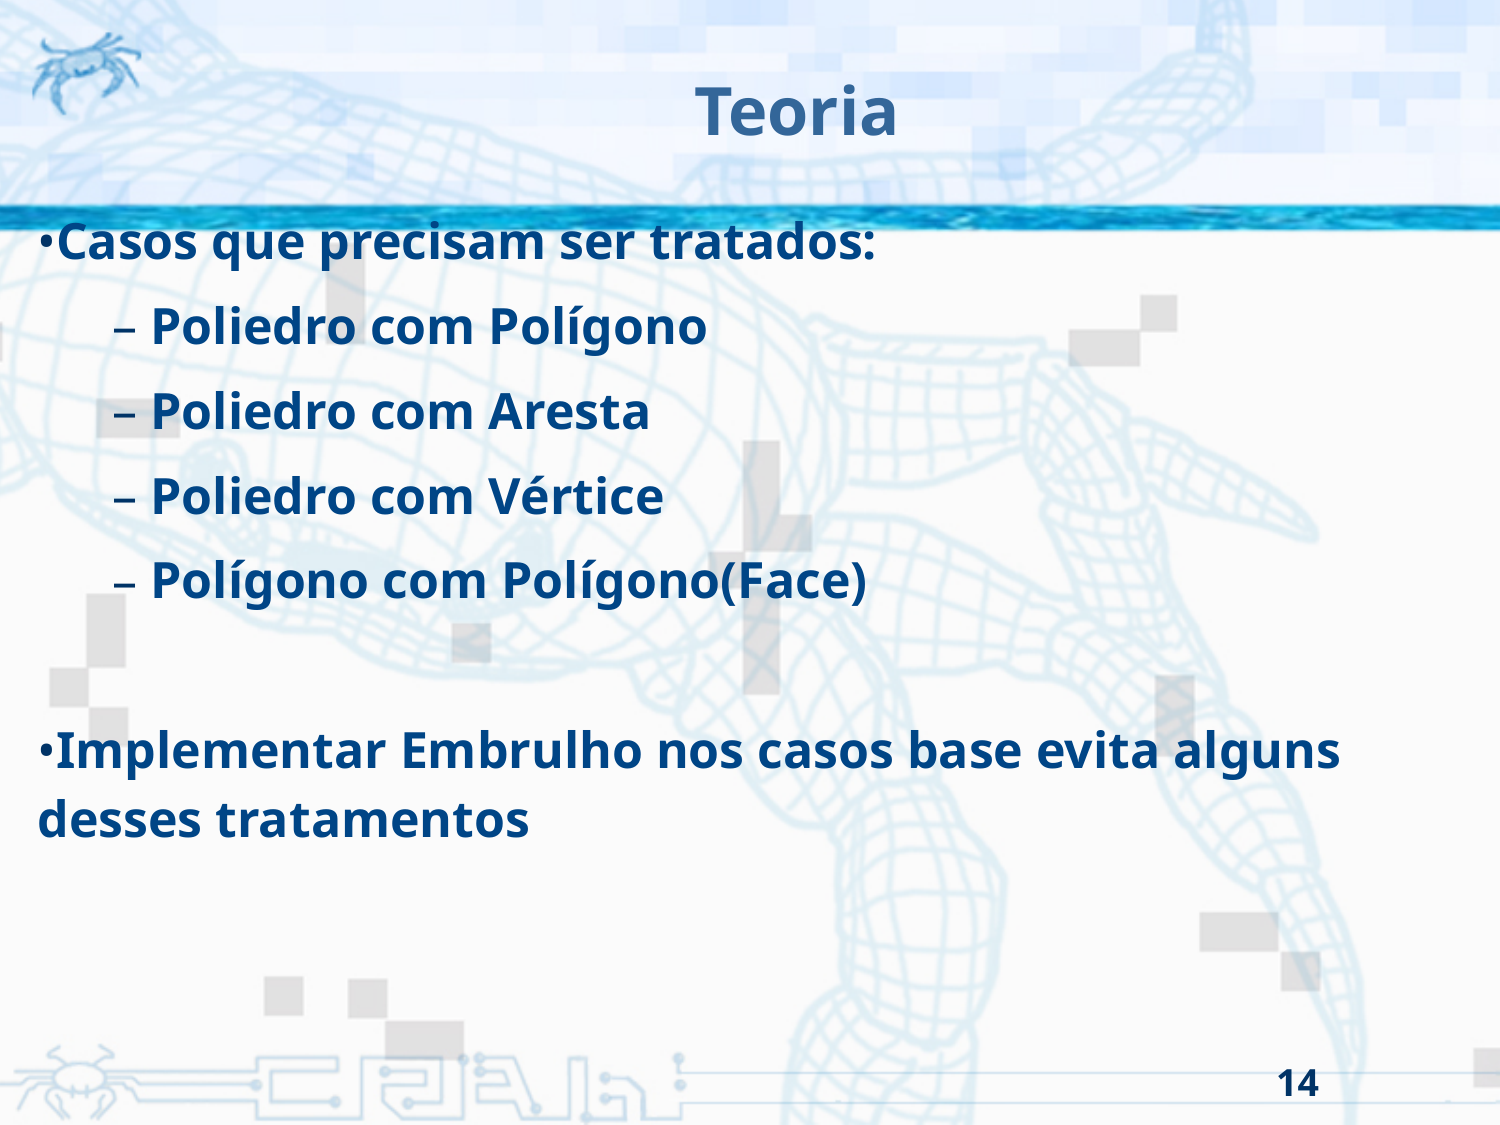

# Teoria
Casos que precisam ser tratados:
 Poliedro com Polígono
 Poliedro com Aresta
 Poliedro com Vértice
 Polígono com Polígono(Face)
Implementar Embrulho nos casos base evita alguns desses tratamentos